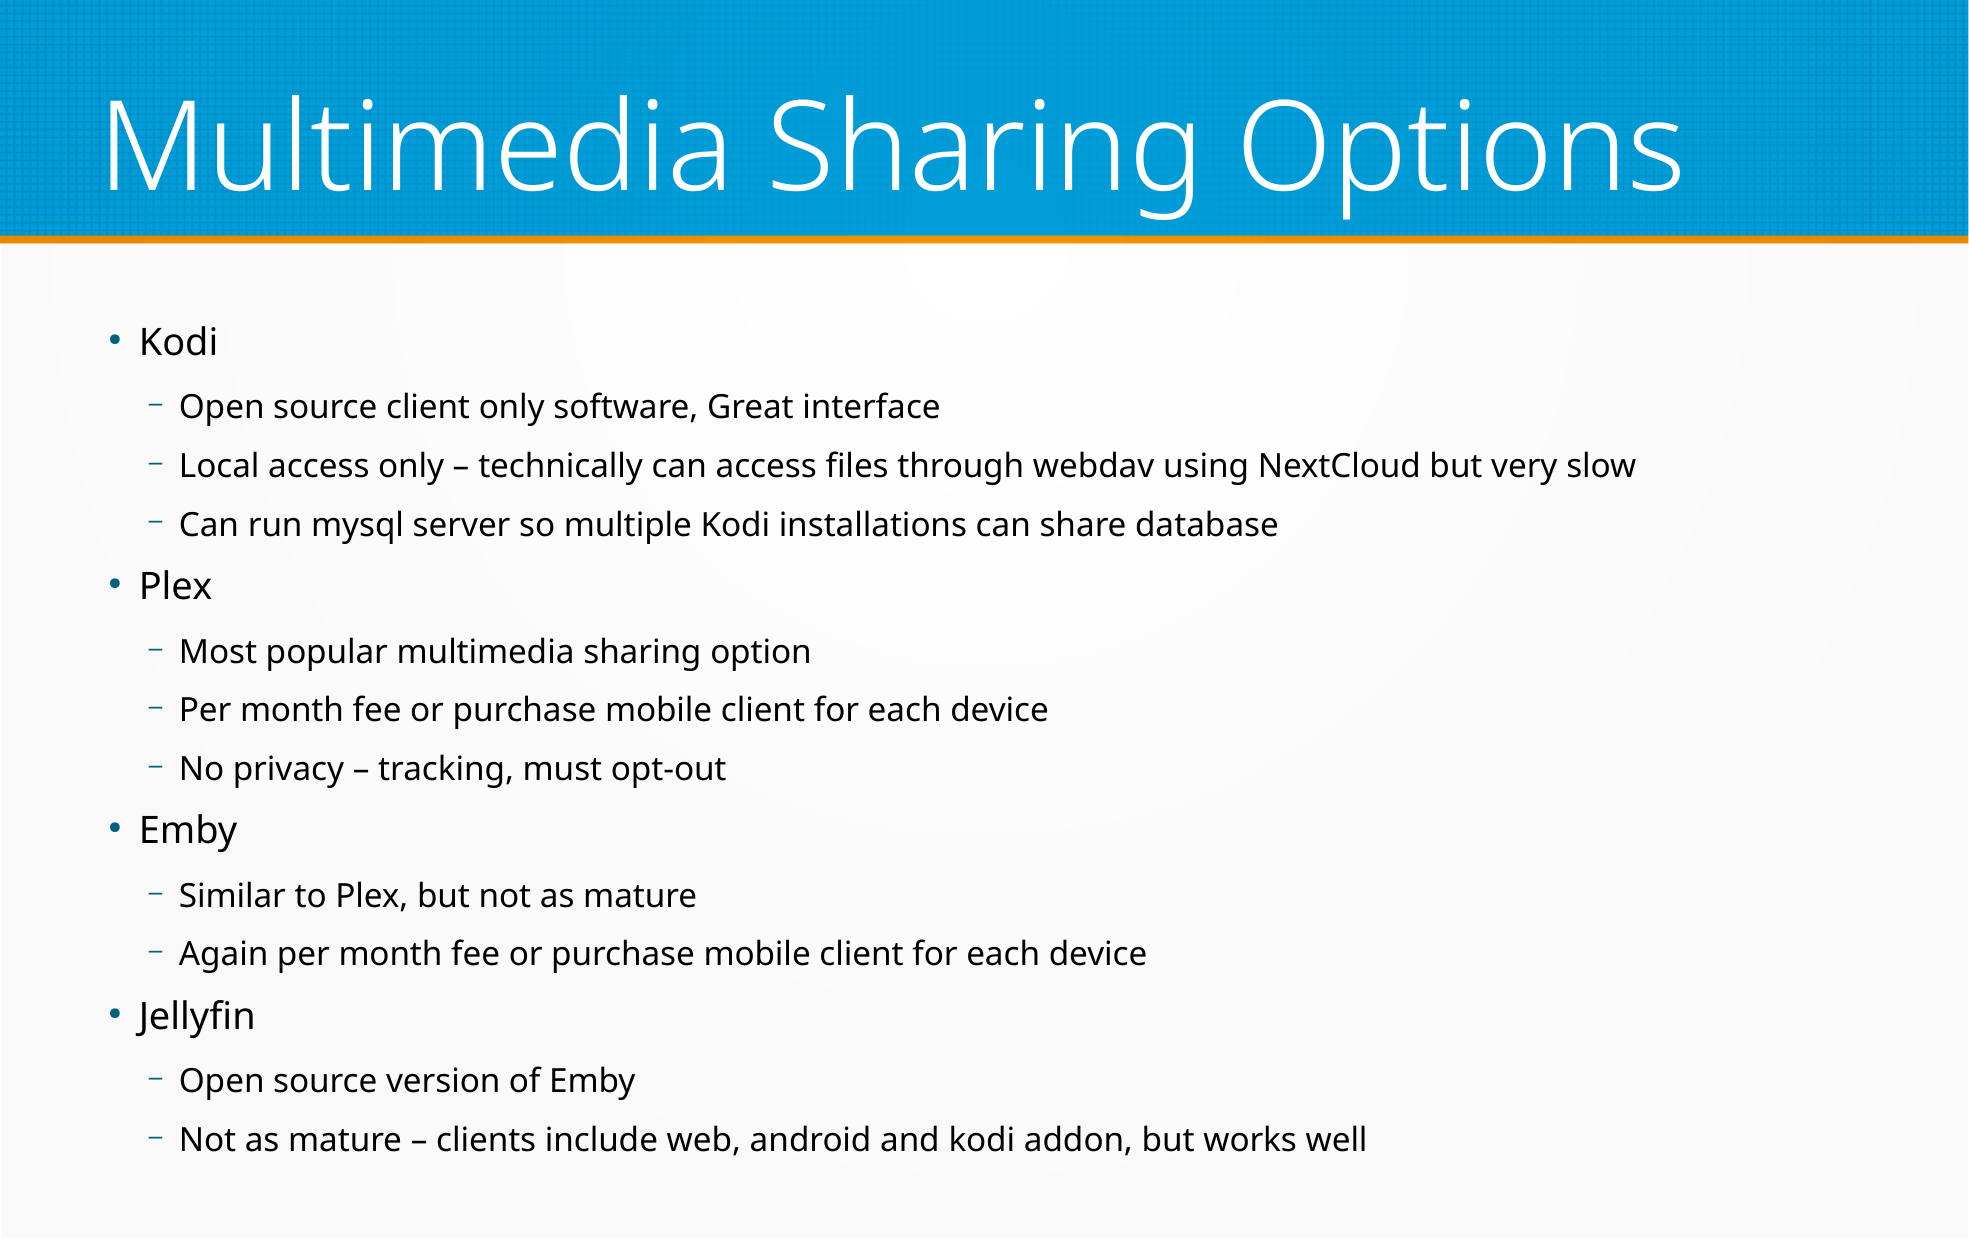

# Multimedia Sharing Options
Kodi
Open source client only software, Great interface
Local access only – technically can access files through webdav using NextCloud but very slow
Can run mysql server so multiple Kodi installations can share database
Plex
Most popular multimedia sharing option
Per month fee or purchase mobile client for each device
No privacy – tracking, must opt-out
Emby
Similar to Plex, but not as mature
Again per month fee or purchase mobile client for each device
Jellyfin
Open source version of Emby
Not as mature – clients include web, android and kodi addon, but works well